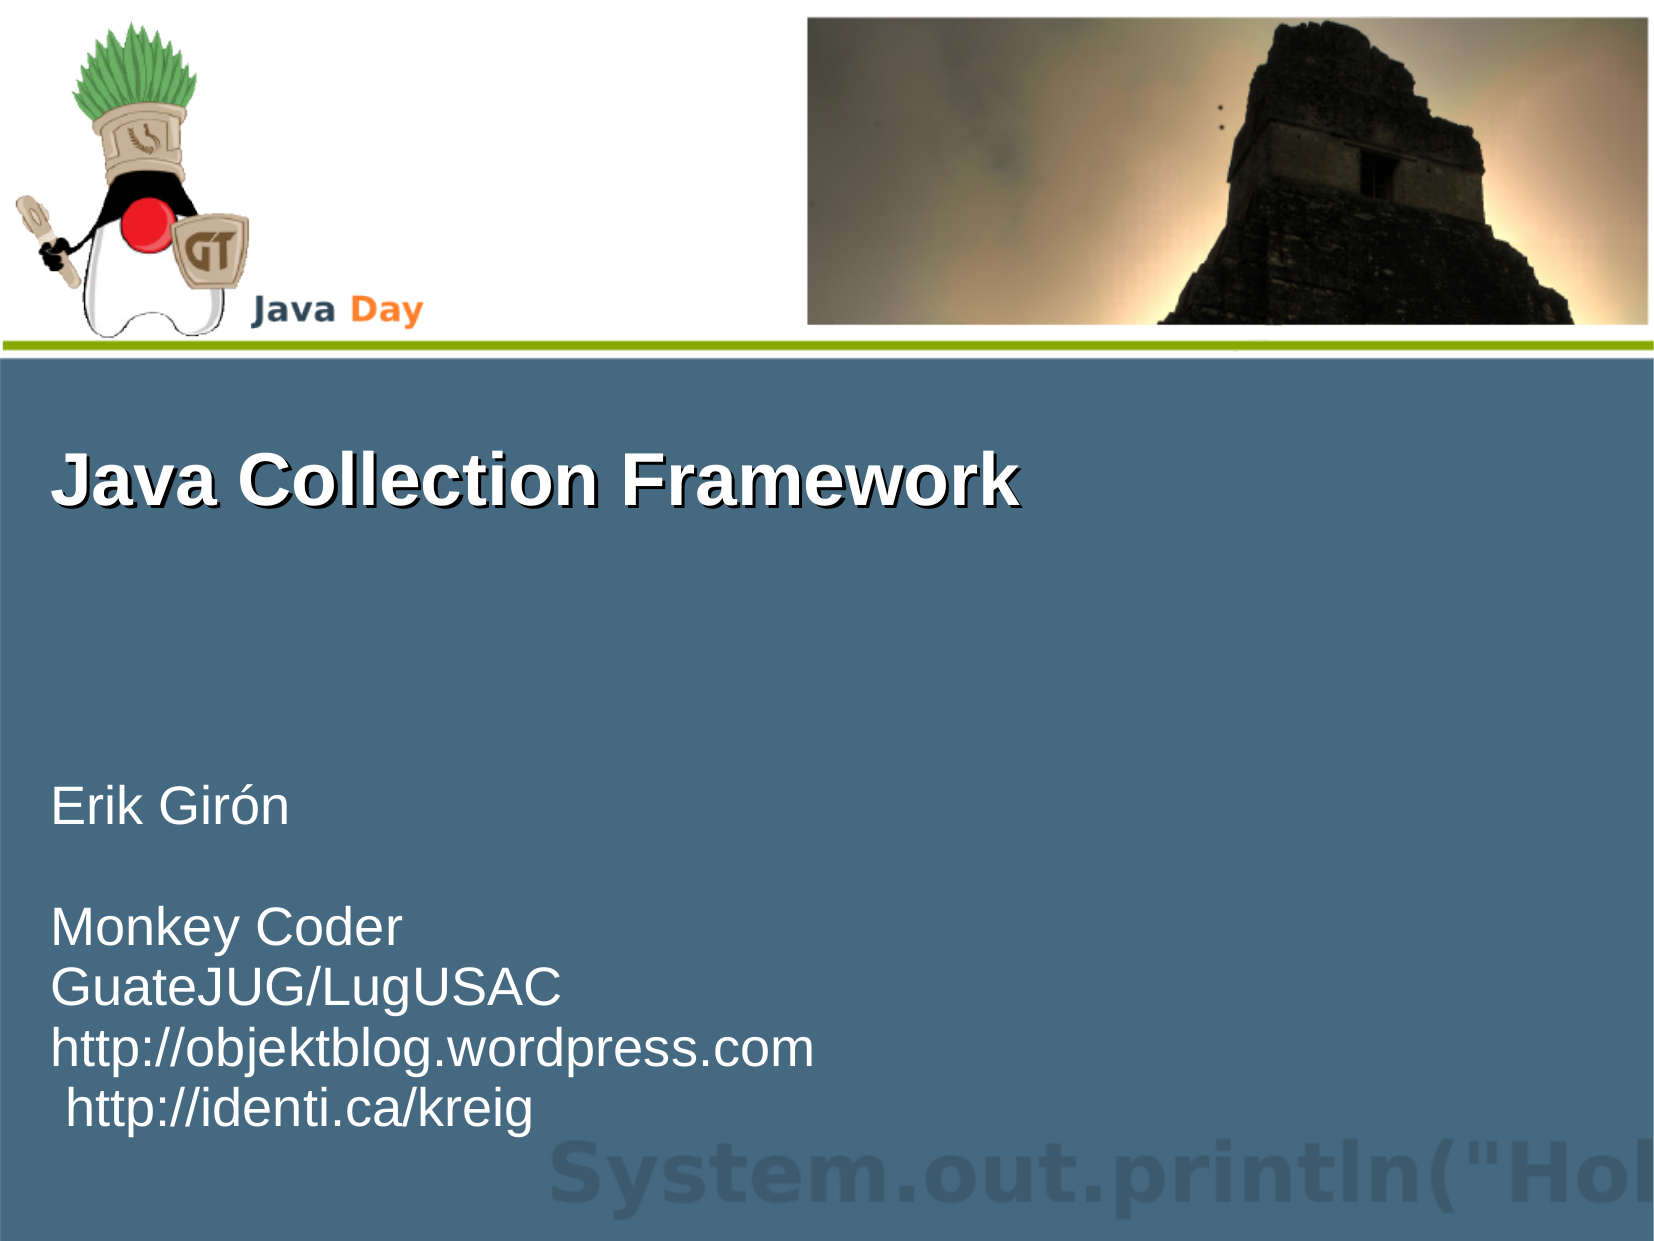

Java Collection Framework
Erik Girón
Monkey Coder
GuateJUG/LugUSAC
http://objektblog.wordpress.com
 http://identi.ca/kreig